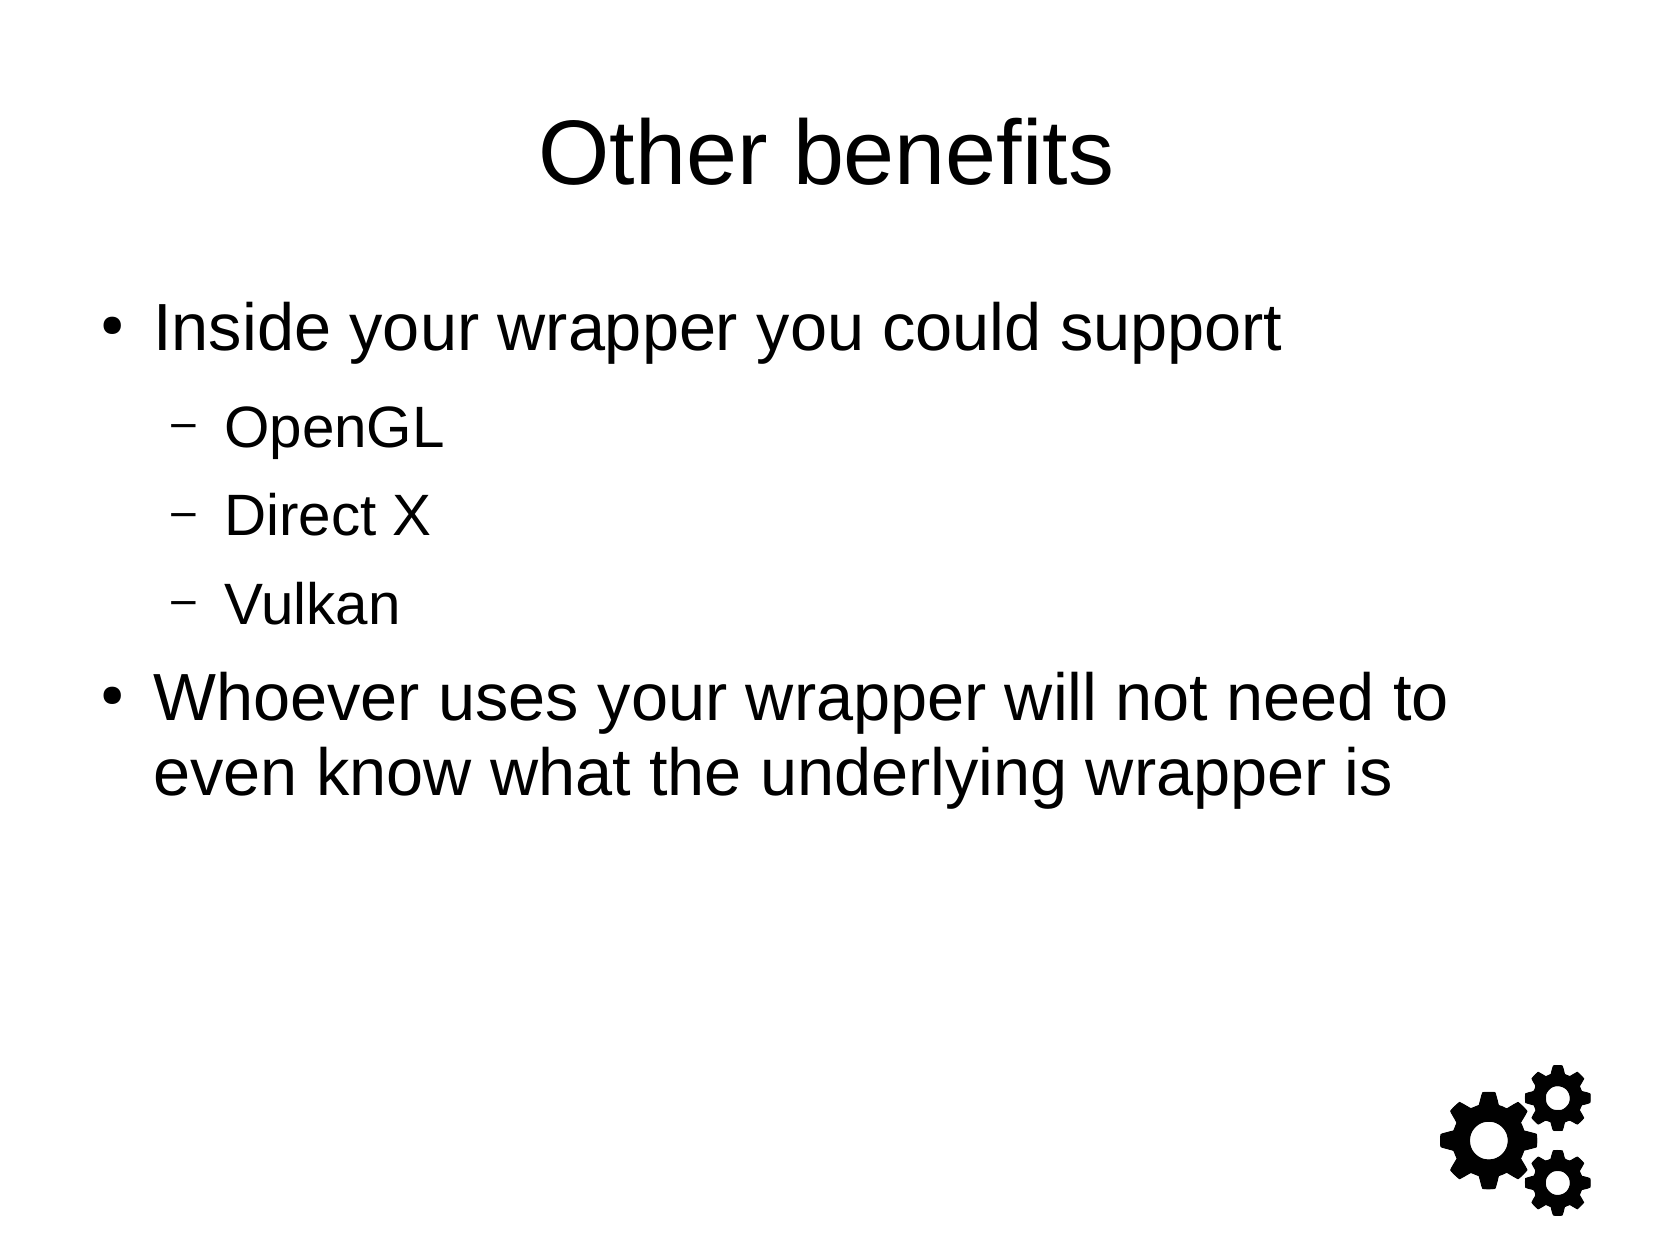

# Other benefits
Inside your wrapper you could support
OpenGL
Direct X
Vulkan
Whoever uses your wrapper will not need to even know what the underlying wrapper is